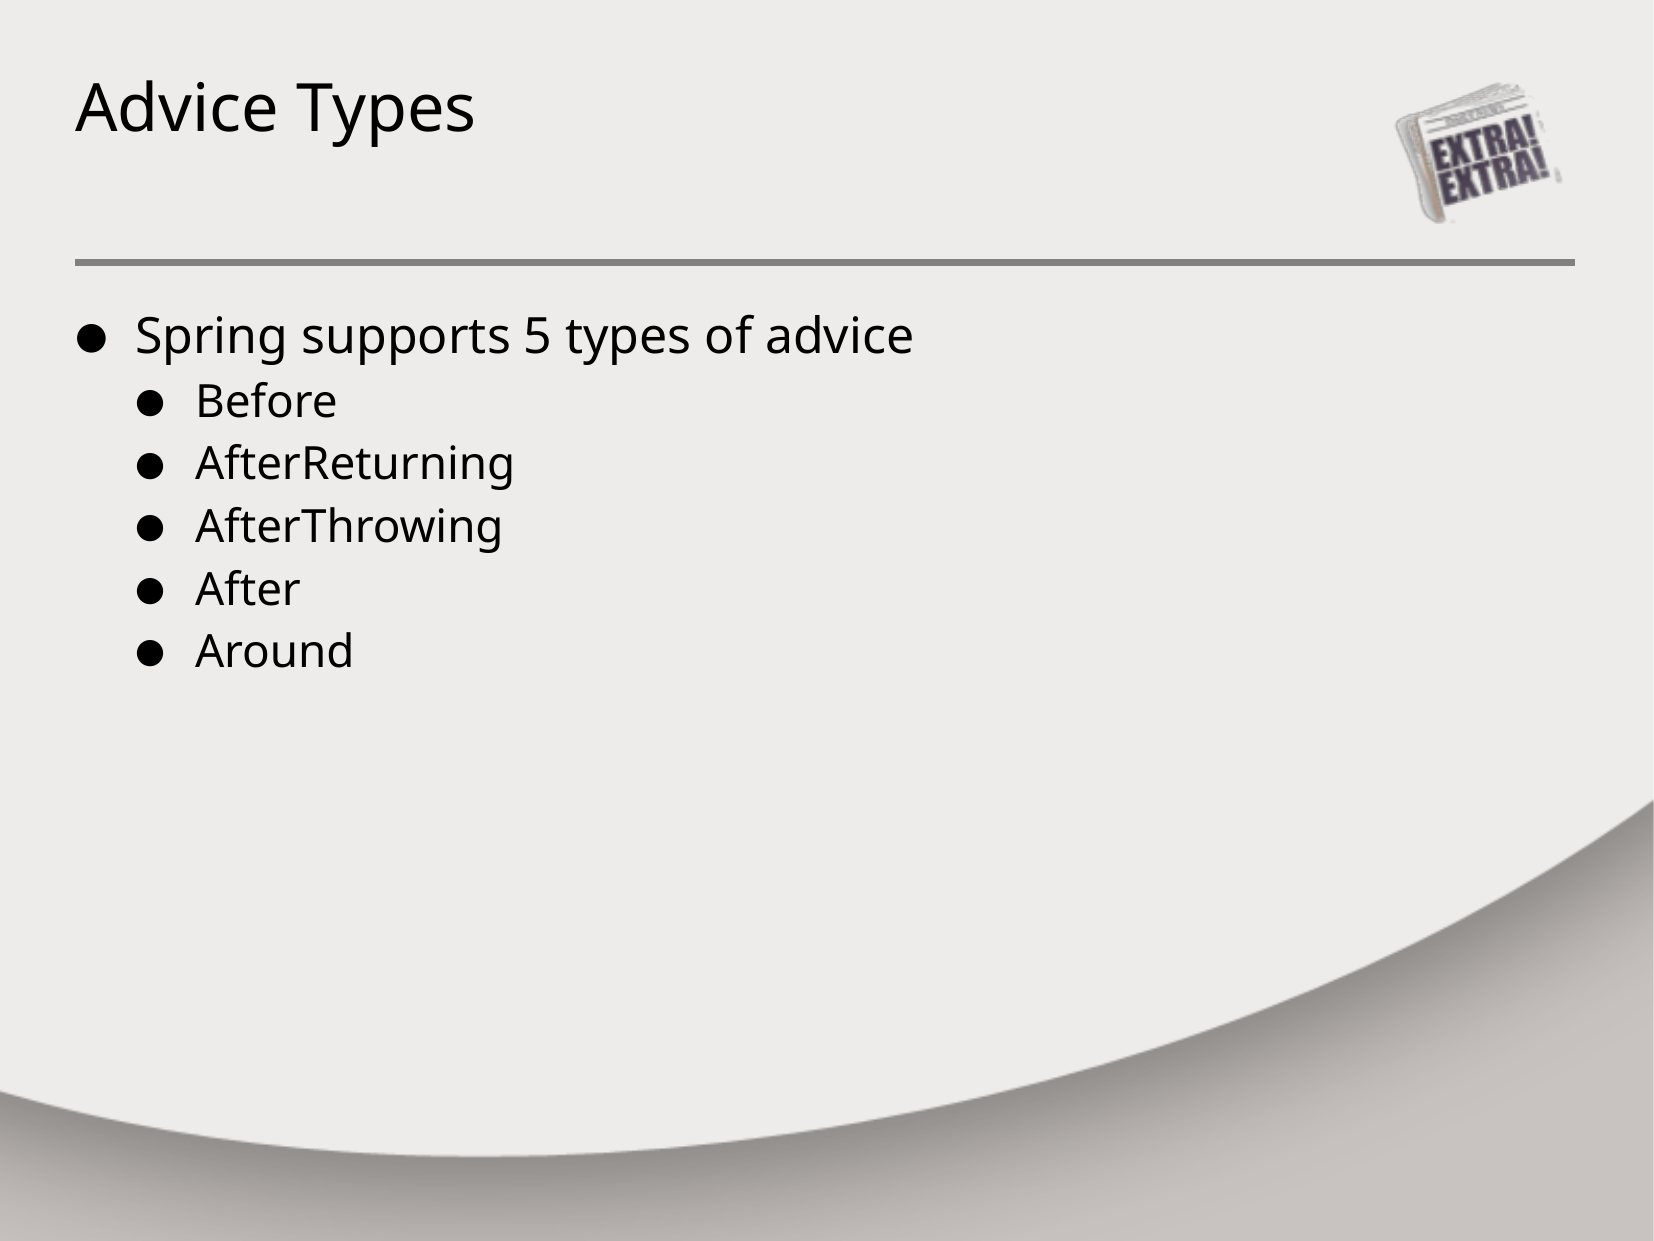

# Advice Types
Spring supports 5 types of advice
Before
AfterReturning
AfterThrowing
After
Around